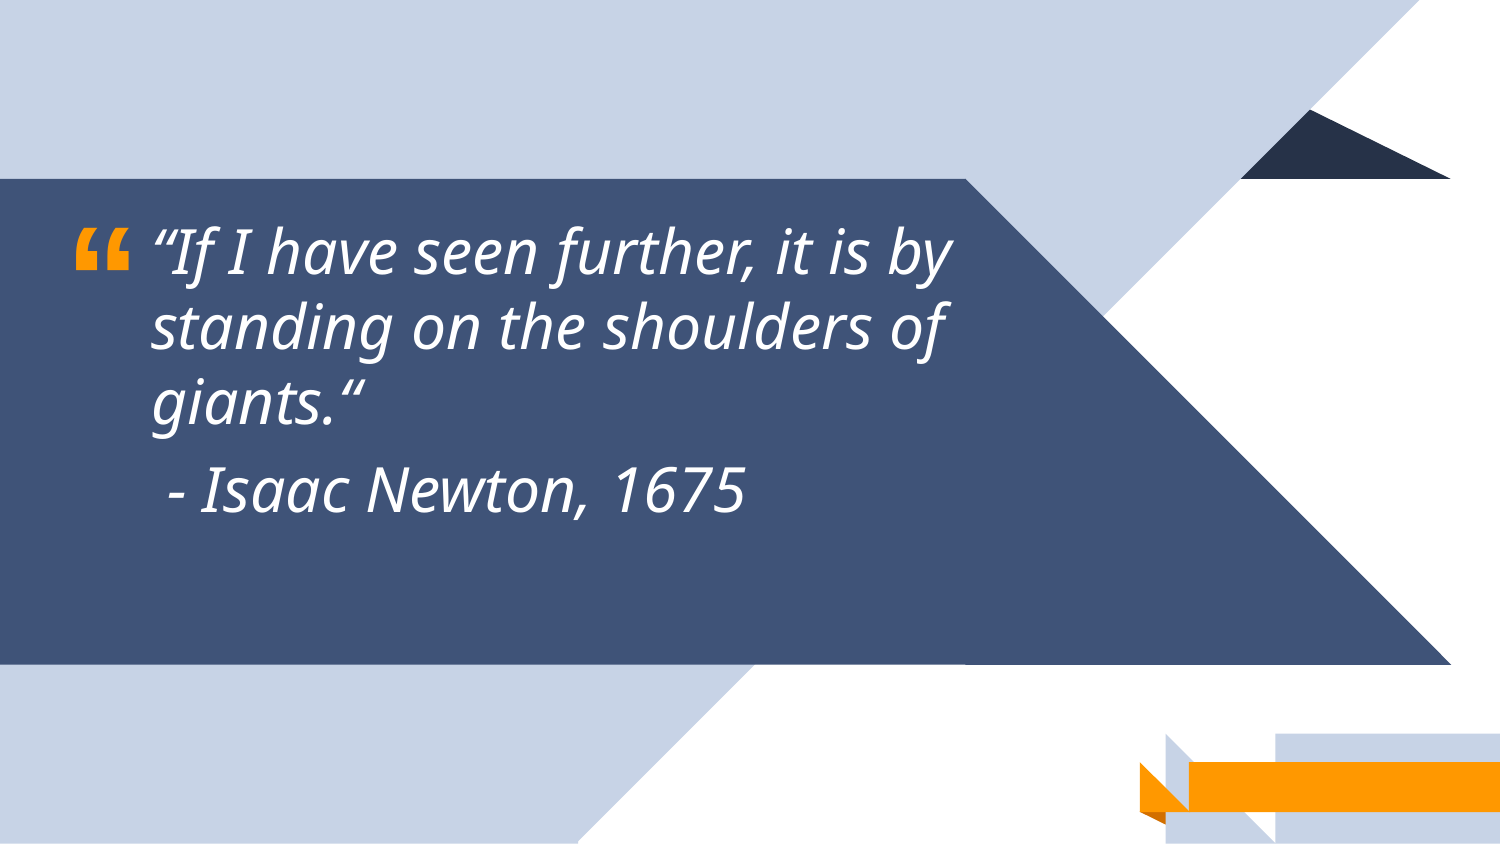

# “If I have seen further, it is by standing on the shoulders of giants.“
 - Isaac Newton, 1675